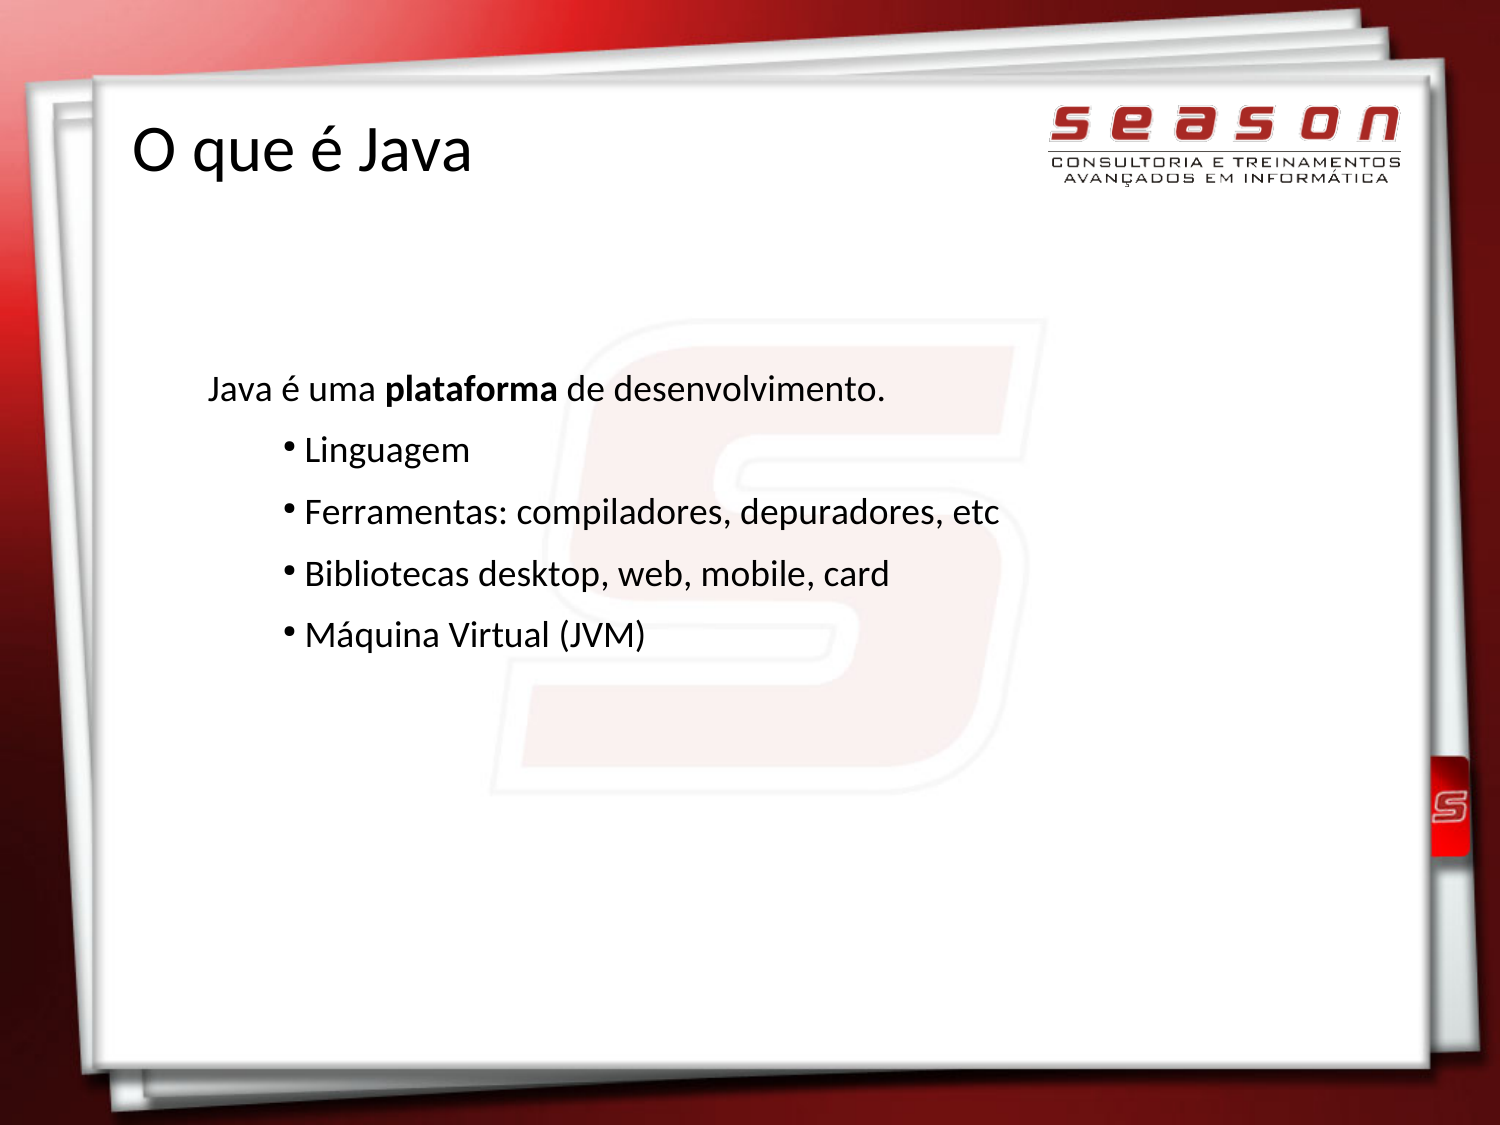

# O que é Java
Java é uma plataforma de desenvolvimento.
 Linguagem
 Ferramentas: compiladores, depuradores, etc
 Bibliotecas desktop, web, mobile, card
 Máquina Virtual (JVM)